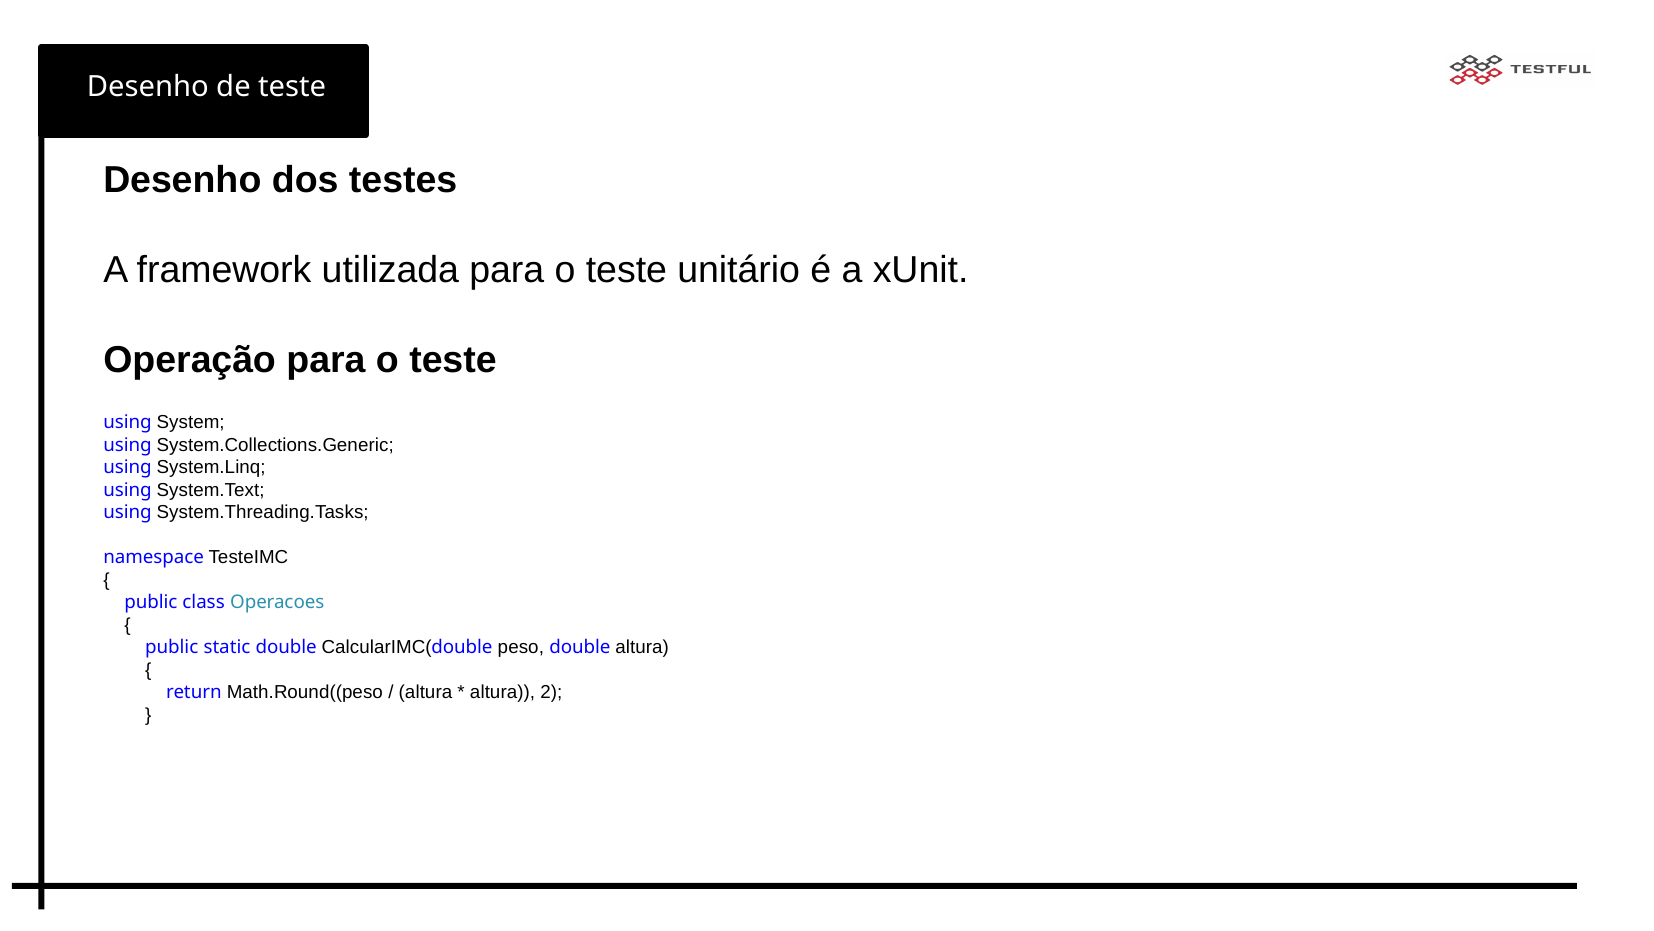

Desenho de teste
Desenho dos testes
A framework utilizada para o teste unitário é a xUnit.
Operação para o teste
using System;
using System.Collections.Generic;
using System.Linq;
using System.Text;
using System.Threading.Tasks;
namespace TesteIMC
{
 public class Operacoes
 {
 public static double CalcularIMC(double peso, double altura)
 {
 return Math.Round((peso / (altura * altura)), 2);
 }